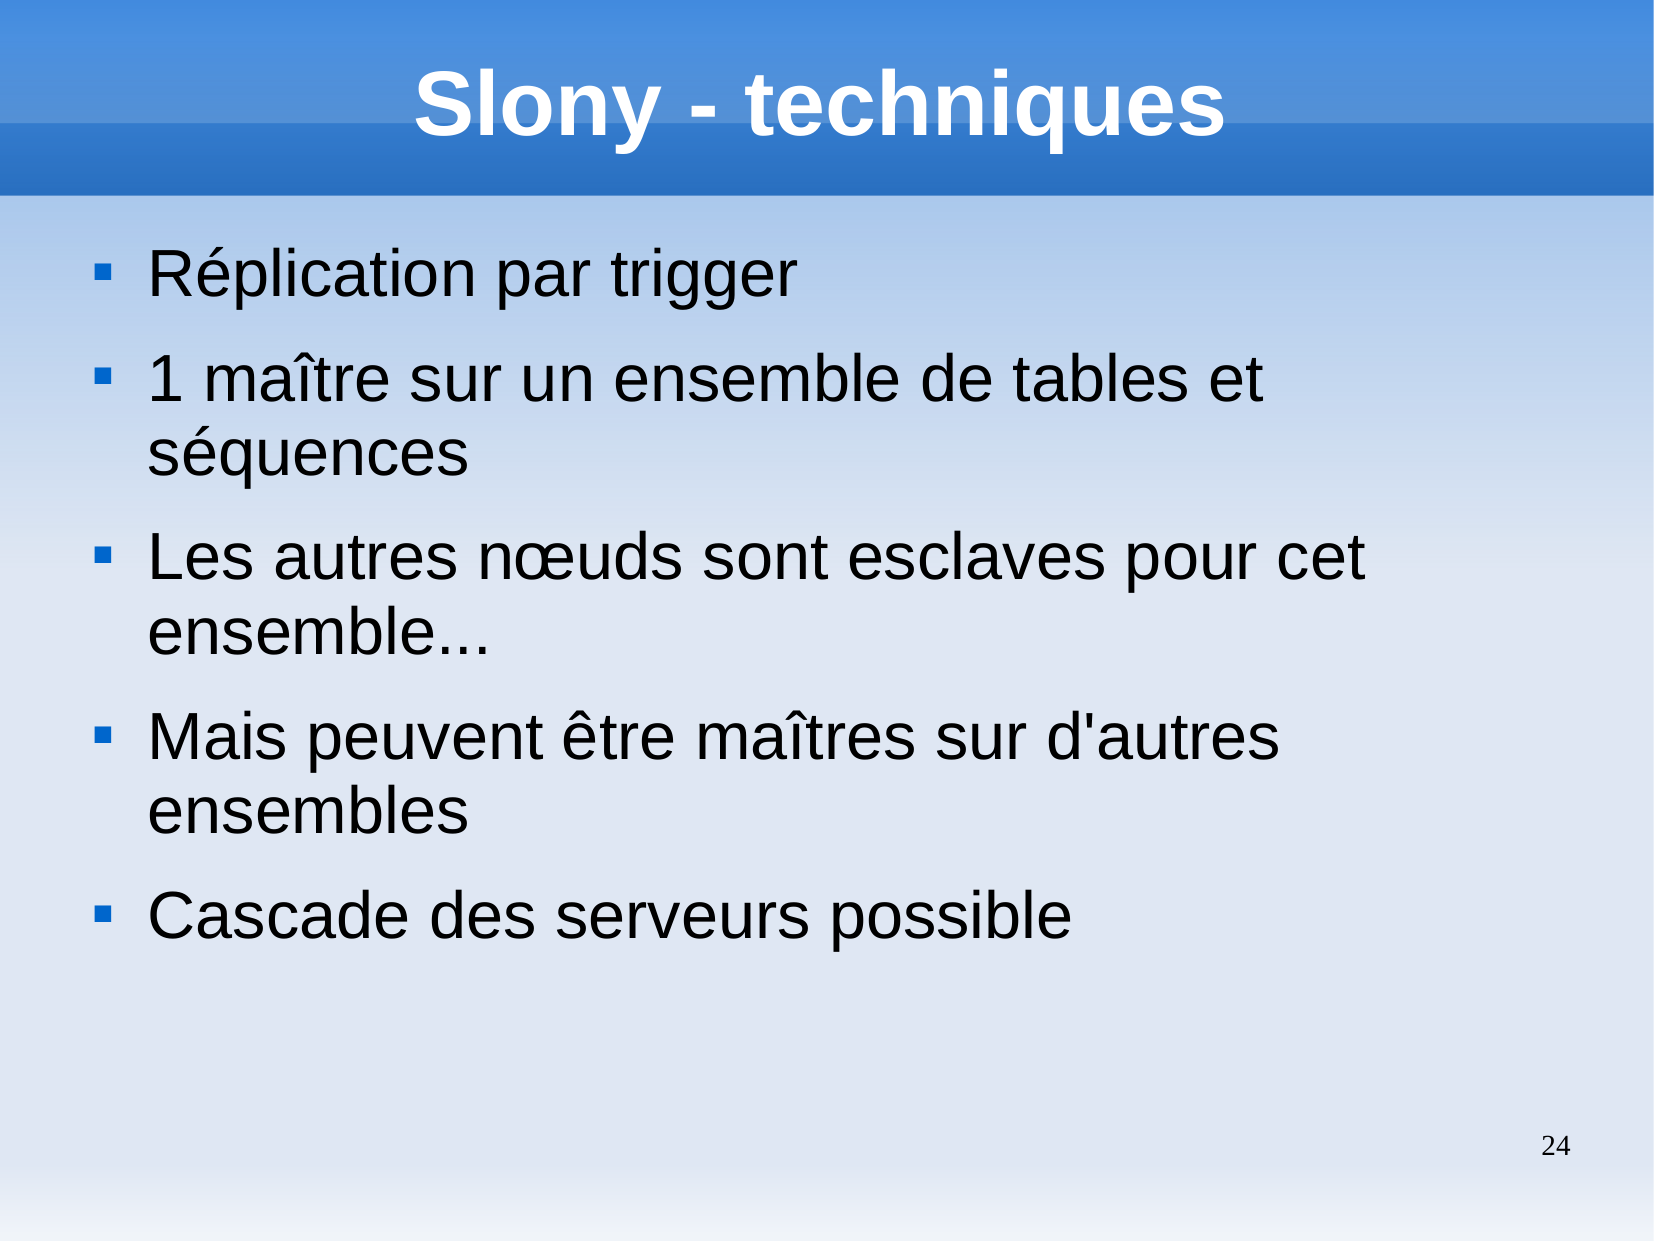

# Slony - techniques
Réplication par trigger
1 maître sur un ensemble de tables et séquences
Les autres nœuds sont esclaves pour cet ensemble...
Mais peuvent être maîtres sur d'autres ensembles
Cascade des serveurs possible
24